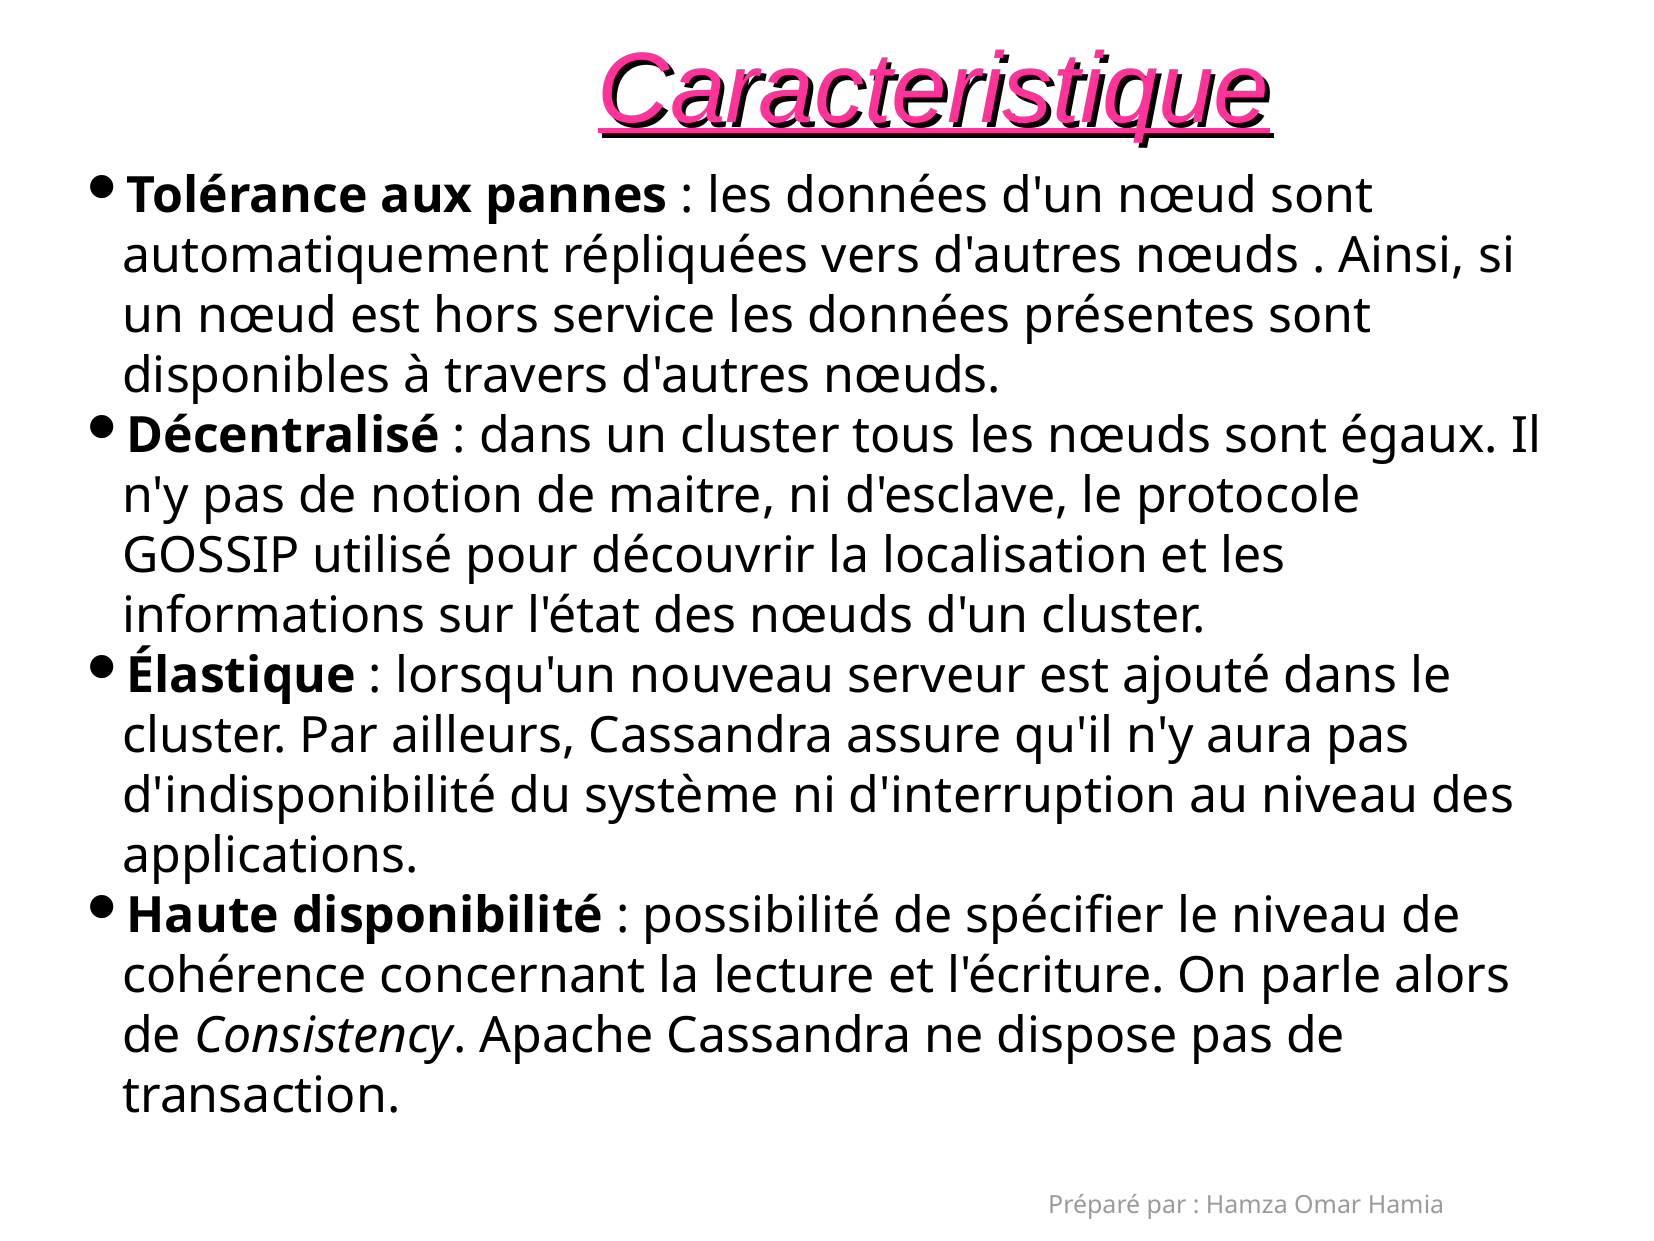

Caracteristique
Tolérance aux pannes : les données d'un nœud sont automatiquement répliquées vers d'autres nœuds . Ainsi, si un nœud est hors service les données présentes sont disponibles à travers d'autres nœuds.
Décentralisé : dans un cluster tous les nœuds sont égaux. Il n'y pas de notion de maitre, ni d'esclave, le protocole GOSSIP utilisé pour découvrir la localisation et les informations sur l'état des nœuds d'un cluster.
Élastique : lorsqu'un nouveau serveur est ajouté dans le cluster. Par ailleurs, Cassandra assure qu'il n'y aura pas d'indisponibilité du système ni d'interruption au niveau des applications.
Haute disponibilité : possibilité de spécifier le niveau de cohérence concernant la lecture et l'écriture. On parle alors de Consistency. Apache Cassandra ne dispose pas de transaction.
Préparé par : Hamza Omar Hamia